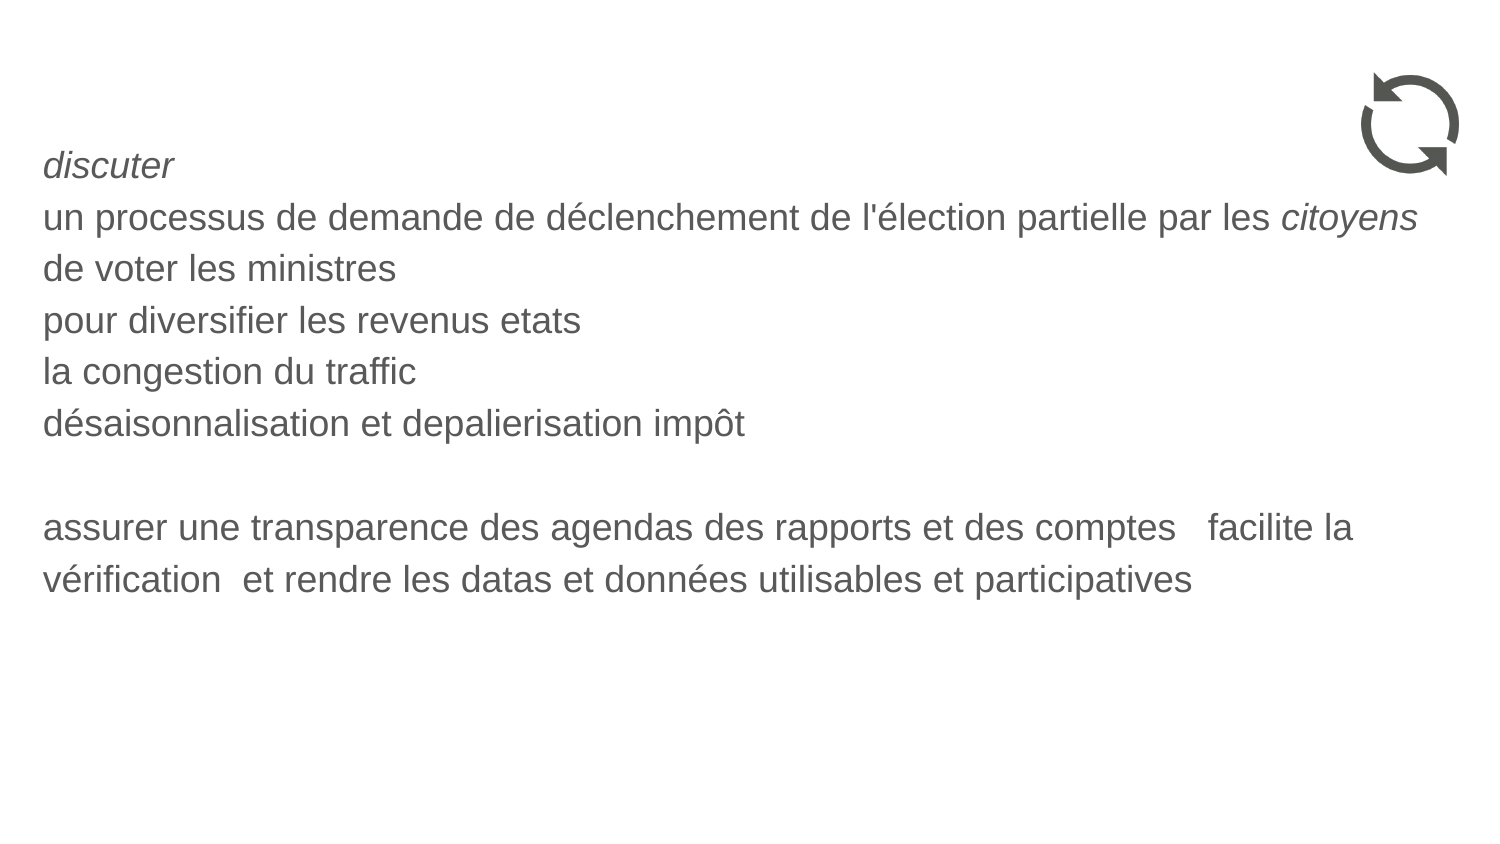

discuter
un processus de demande de déclenchement de l'élection partielle par les citoyens
de voter les ministres
pour diversifier les revenus etats
la congestion du traffic
désaisonnalisation et depalierisation impôt
assurer une transparence des agendas des rapports et des comptes facilite la vérification et rendre les datas et données utilisables et participatives
#